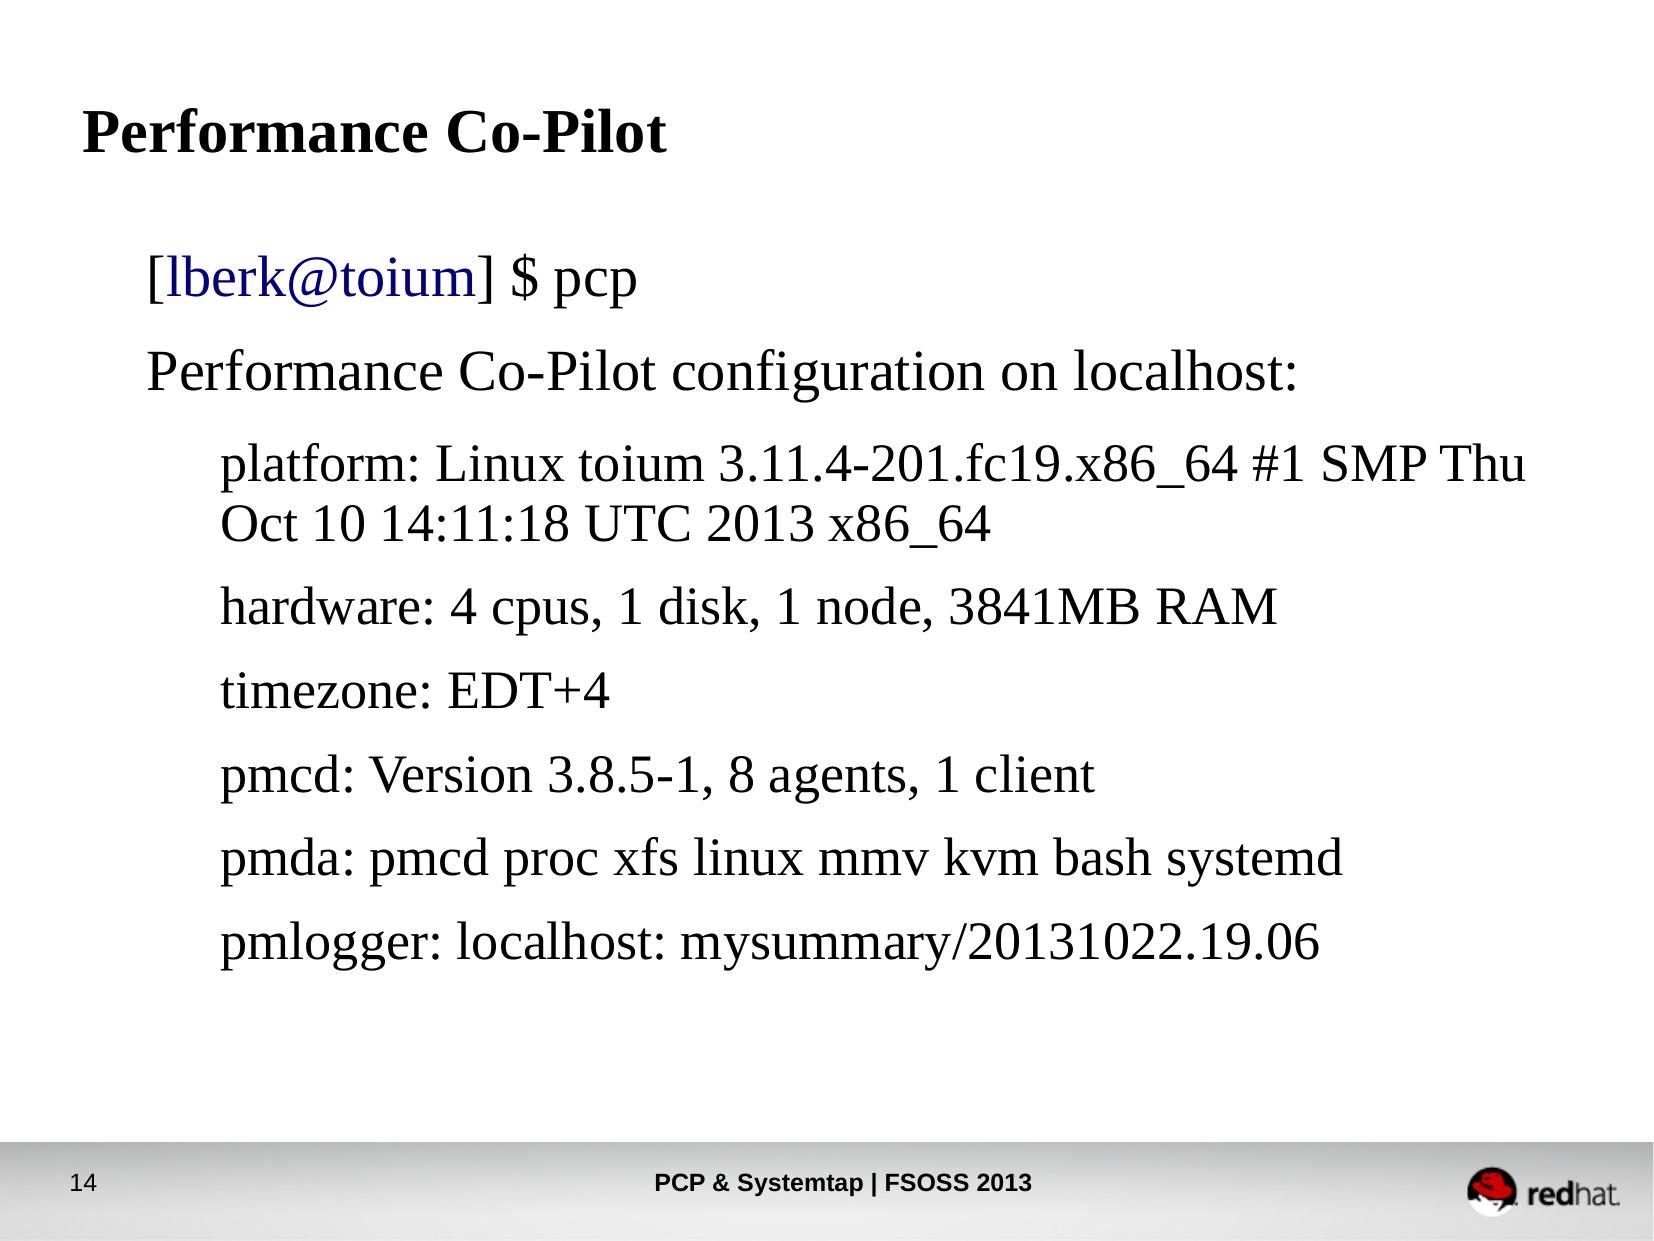

# Performance Co-Pilot
[lberk@toium] $ pcp
Performance Co-Pilot configuration on localhost:
platform: Linux toium 3.11.4-201.fc19.x86_64 #1 SMP Thu Oct 10 14:11:18 UTC 2013 x86_64
hardware: 4 cpus, 1 disk, 1 node, 3841MB RAM
timezone: EDT+4
pmcd: Version 3.8.5-1, 8 agents, 1 client
pmda: pmcd proc xfs linux mmv kvm bash systemd
pmlogger: localhost: mysummary/20131022.19.06